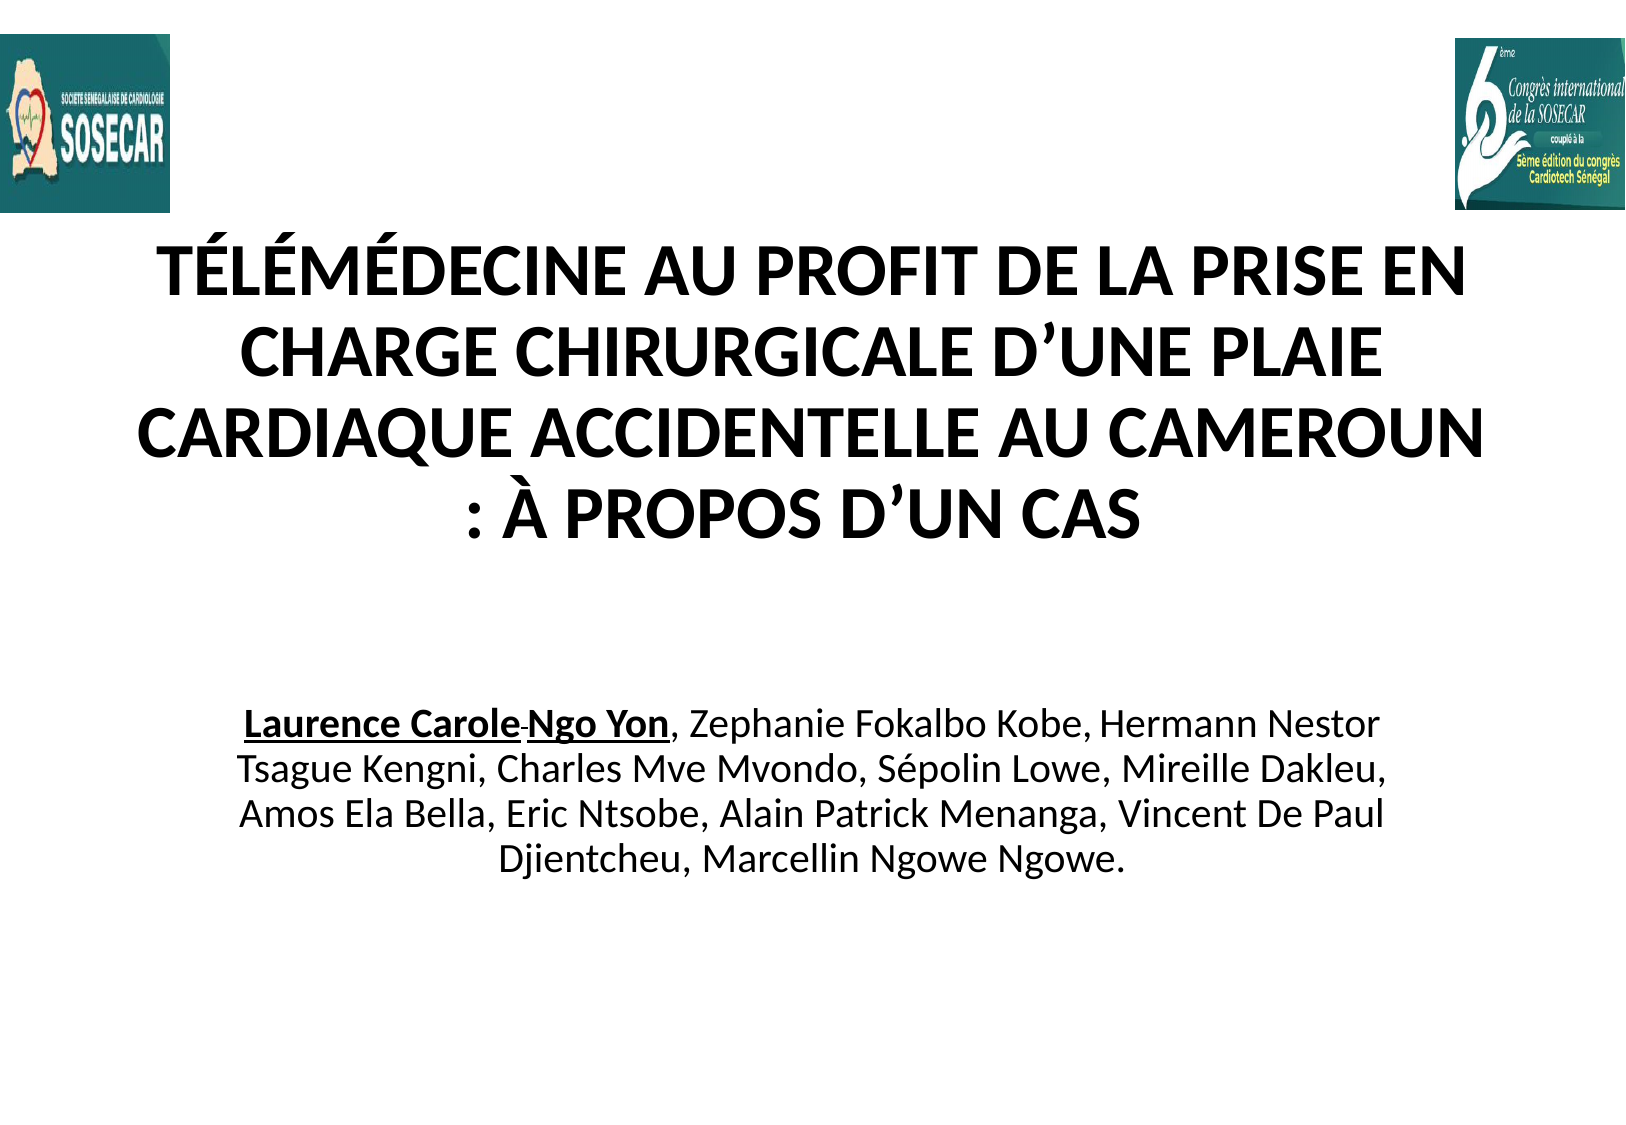

# Télémédecine au profit de la prise en charge chirurgicale d’une plaie cardiaque accidentelle au Cameroun : à propos d’un cas
Laurence Carole Ngo Yon, Zephanie Fokalbo Kobe, Hermann Nestor Tsague Kengni, Charles Mve Mvondo, Sépolin Lowe, Mireille Dakleu, Amos Ela Bella, Eric Ntsobe, Alain Patrick Menanga, Vincent De Paul Djientcheu, Marcellin Ngowe Ngowe.